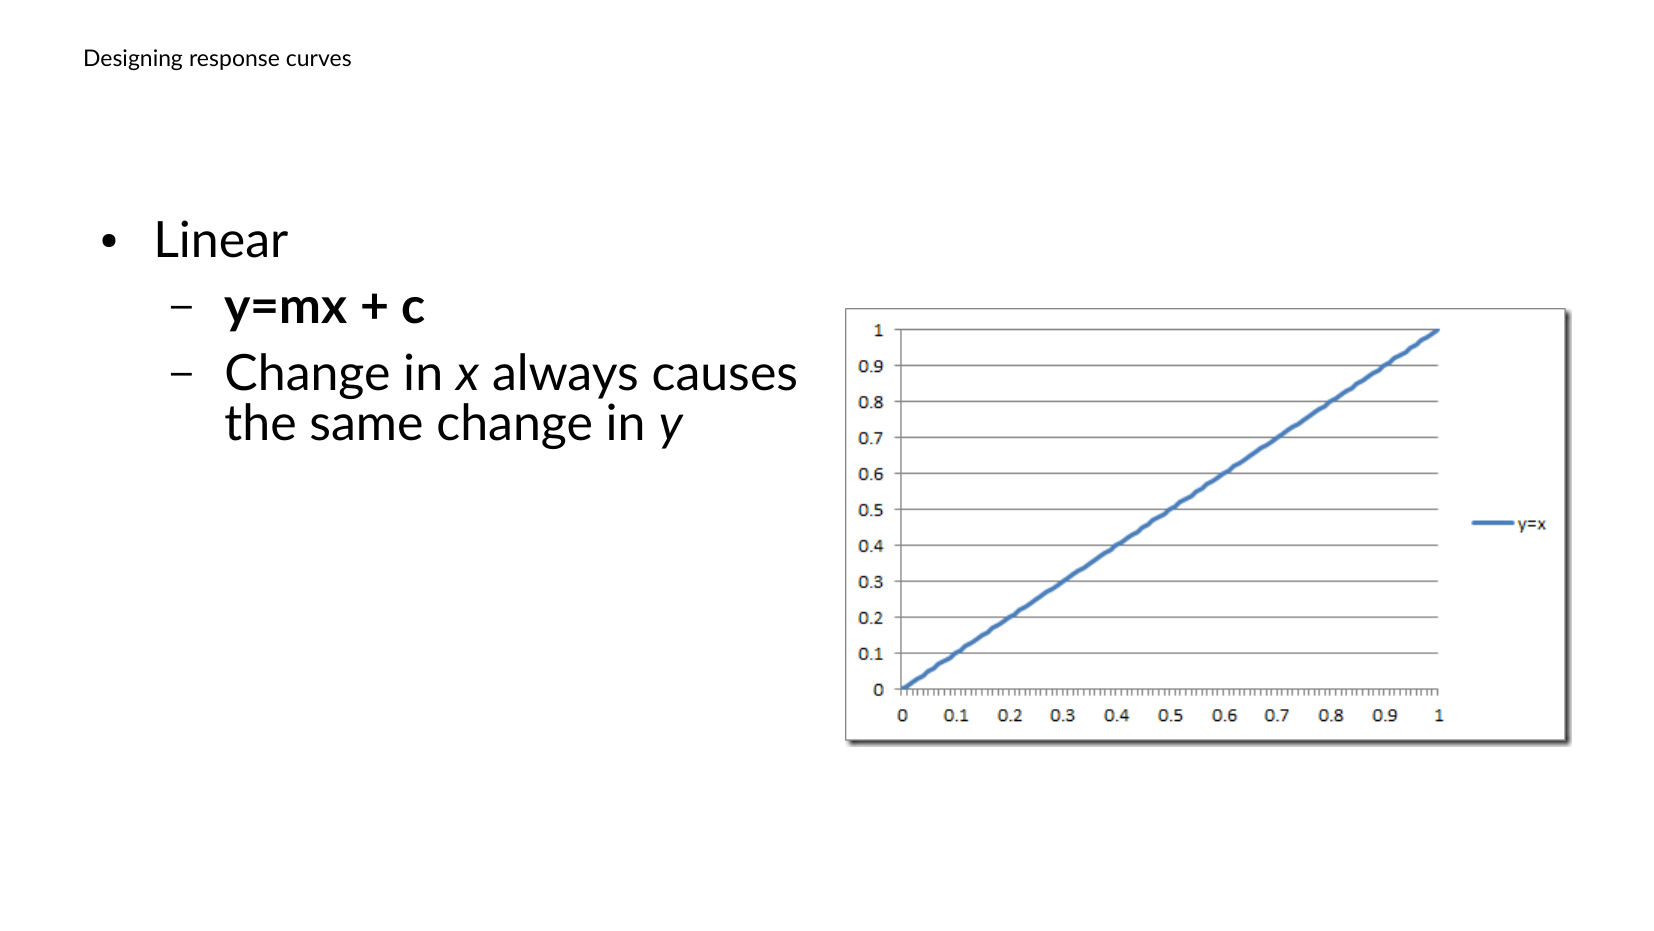

# Designing response curves
Linear
y=mx + c
Change in x always causes the same change in y